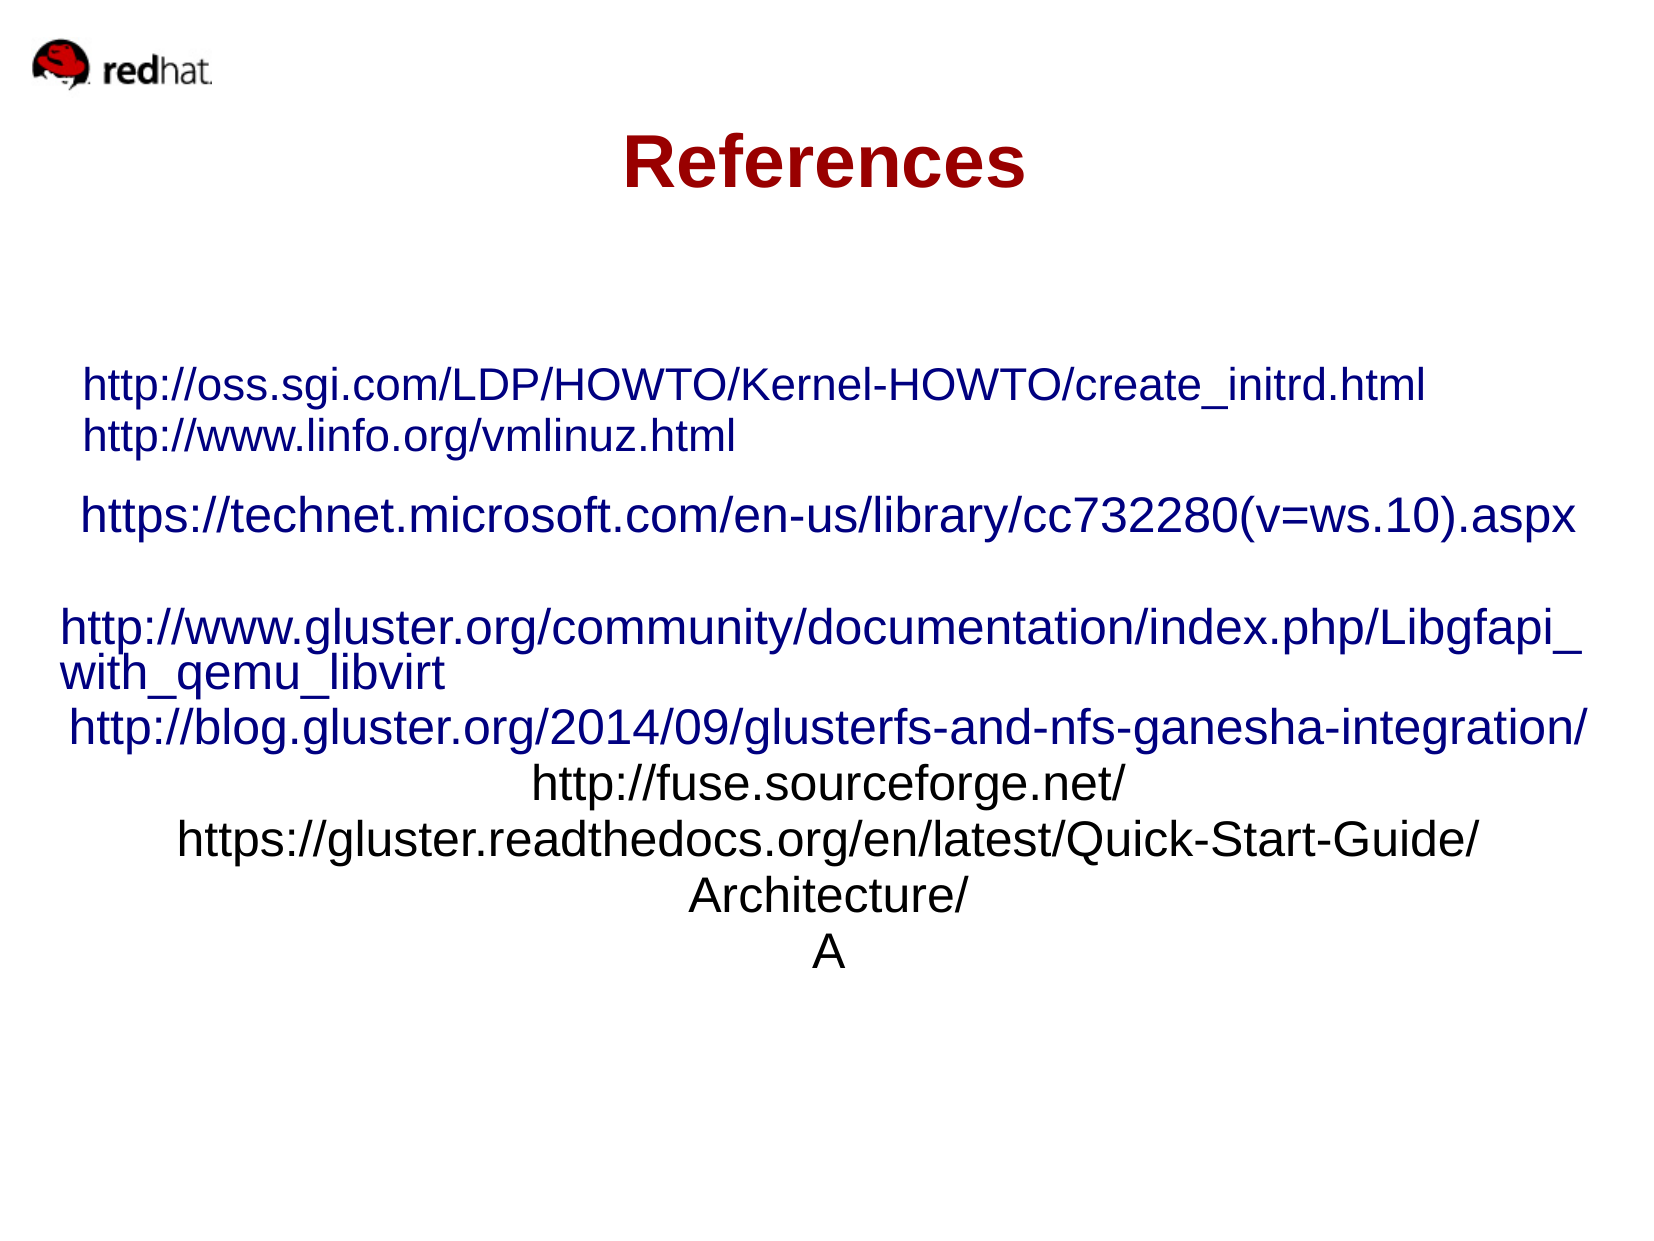

References
http://oss.sgi.com/LDP/HOWTO/Kernel-HOWTO/create_initrd.html
http://www.linfo.org/vmlinuz.html
https://technet.microsoft.com/en-us/library/cc732280(v=ws.10).aspx
 http://www.gluster.org/community/documentation/index.php/Libgfapi_with_qemu_libvirt
http://blog.gluster.org/2014/09/glusterfs-and-nfs-ganesha-integration/
http://fuse.sourceforge.net/
https://gluster.readthedocs.org/en/latest/Quick-Start-Guide/Architecture/
A